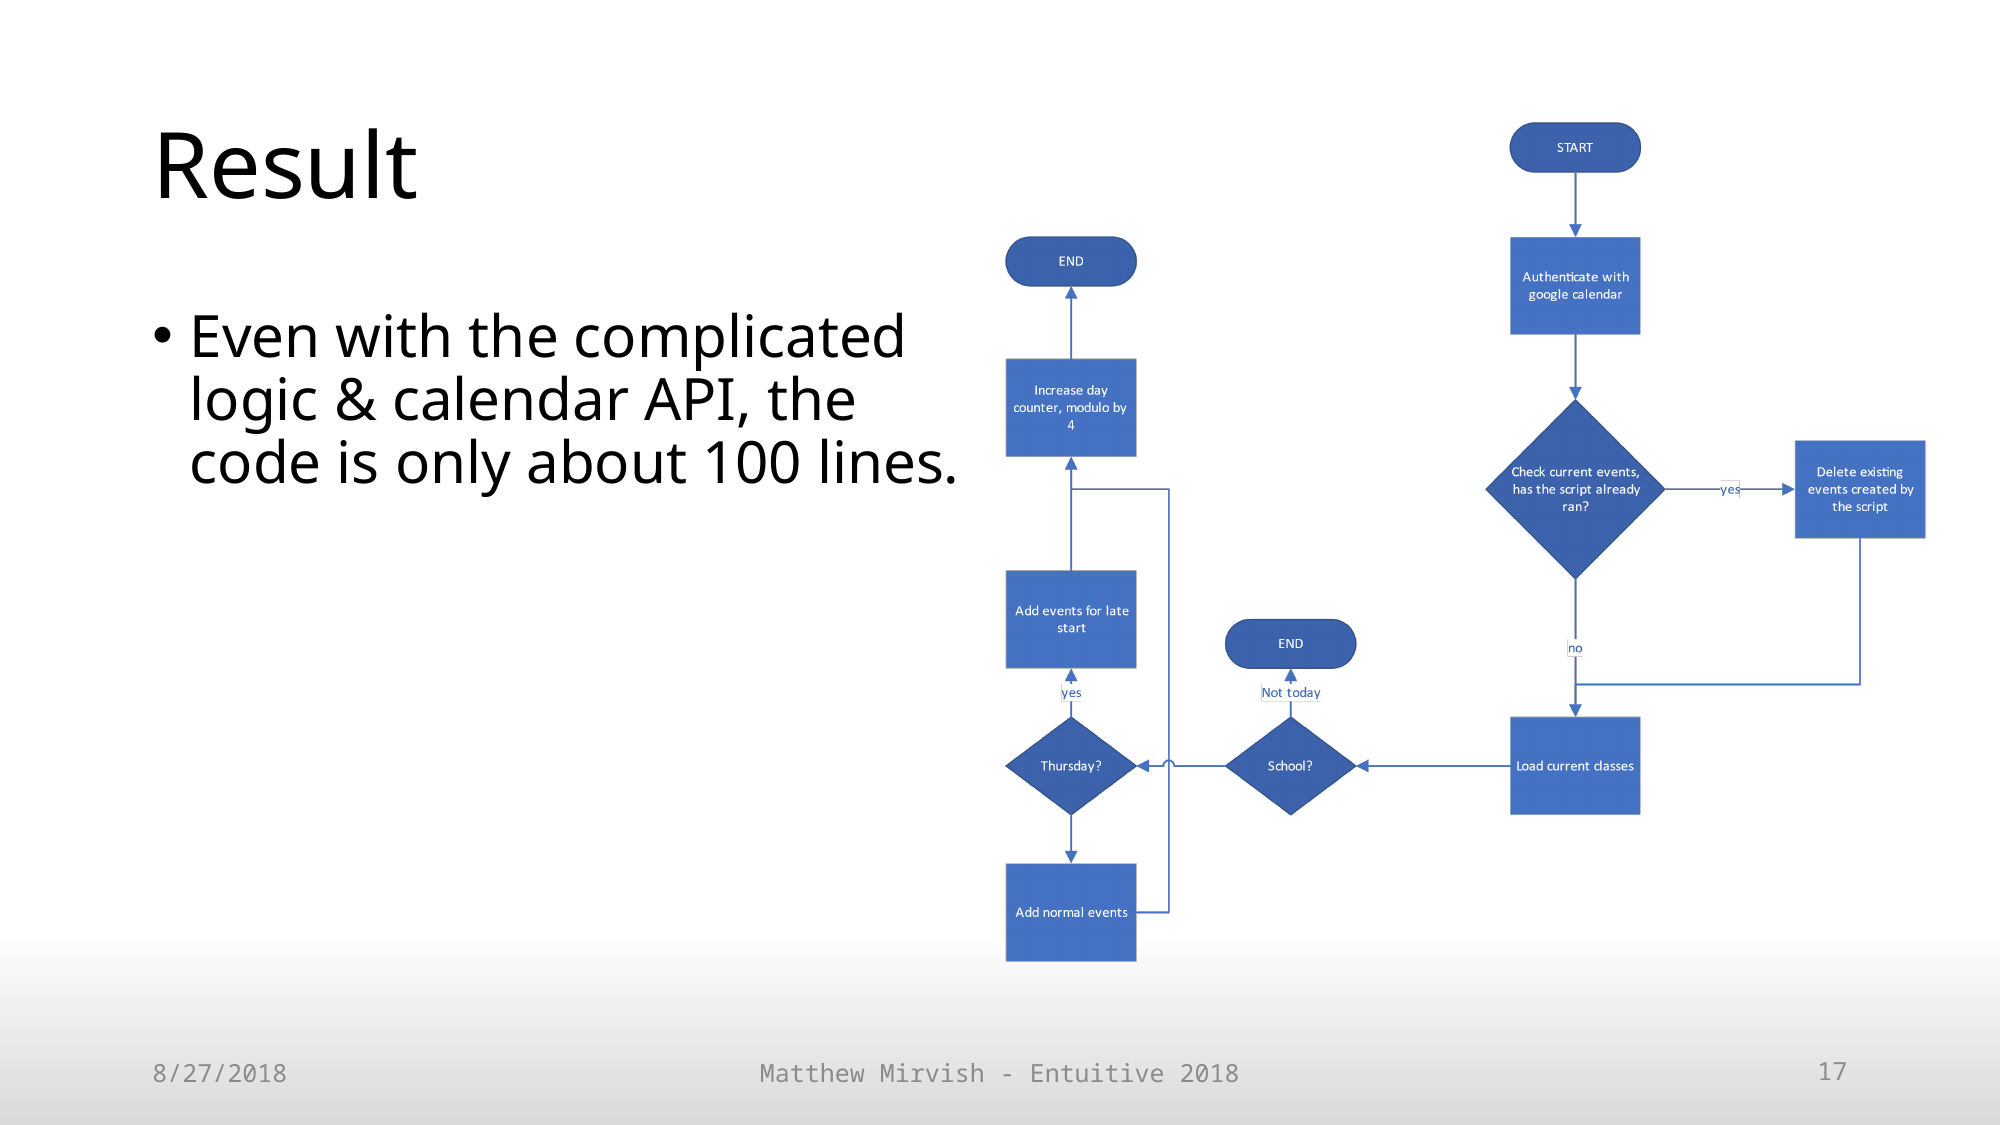

# Result
Even with the complicated logic & calendar API, the code is only about 100 lines.
8/27/2018
Matthew Mirvish - Entuitive 2018